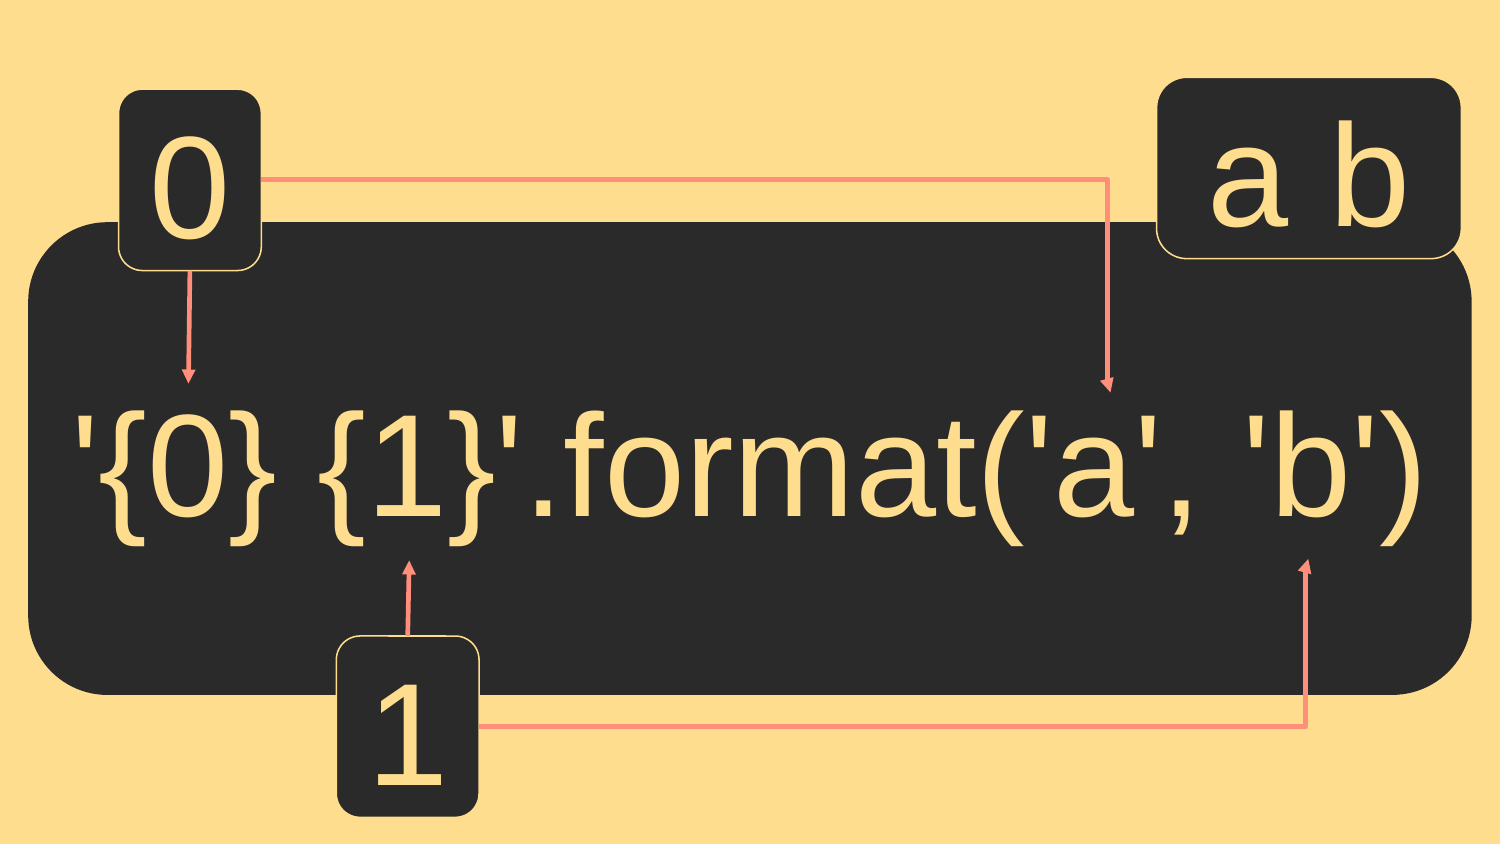

a b
0
'{0} {1}'.format('a', 'b')
1